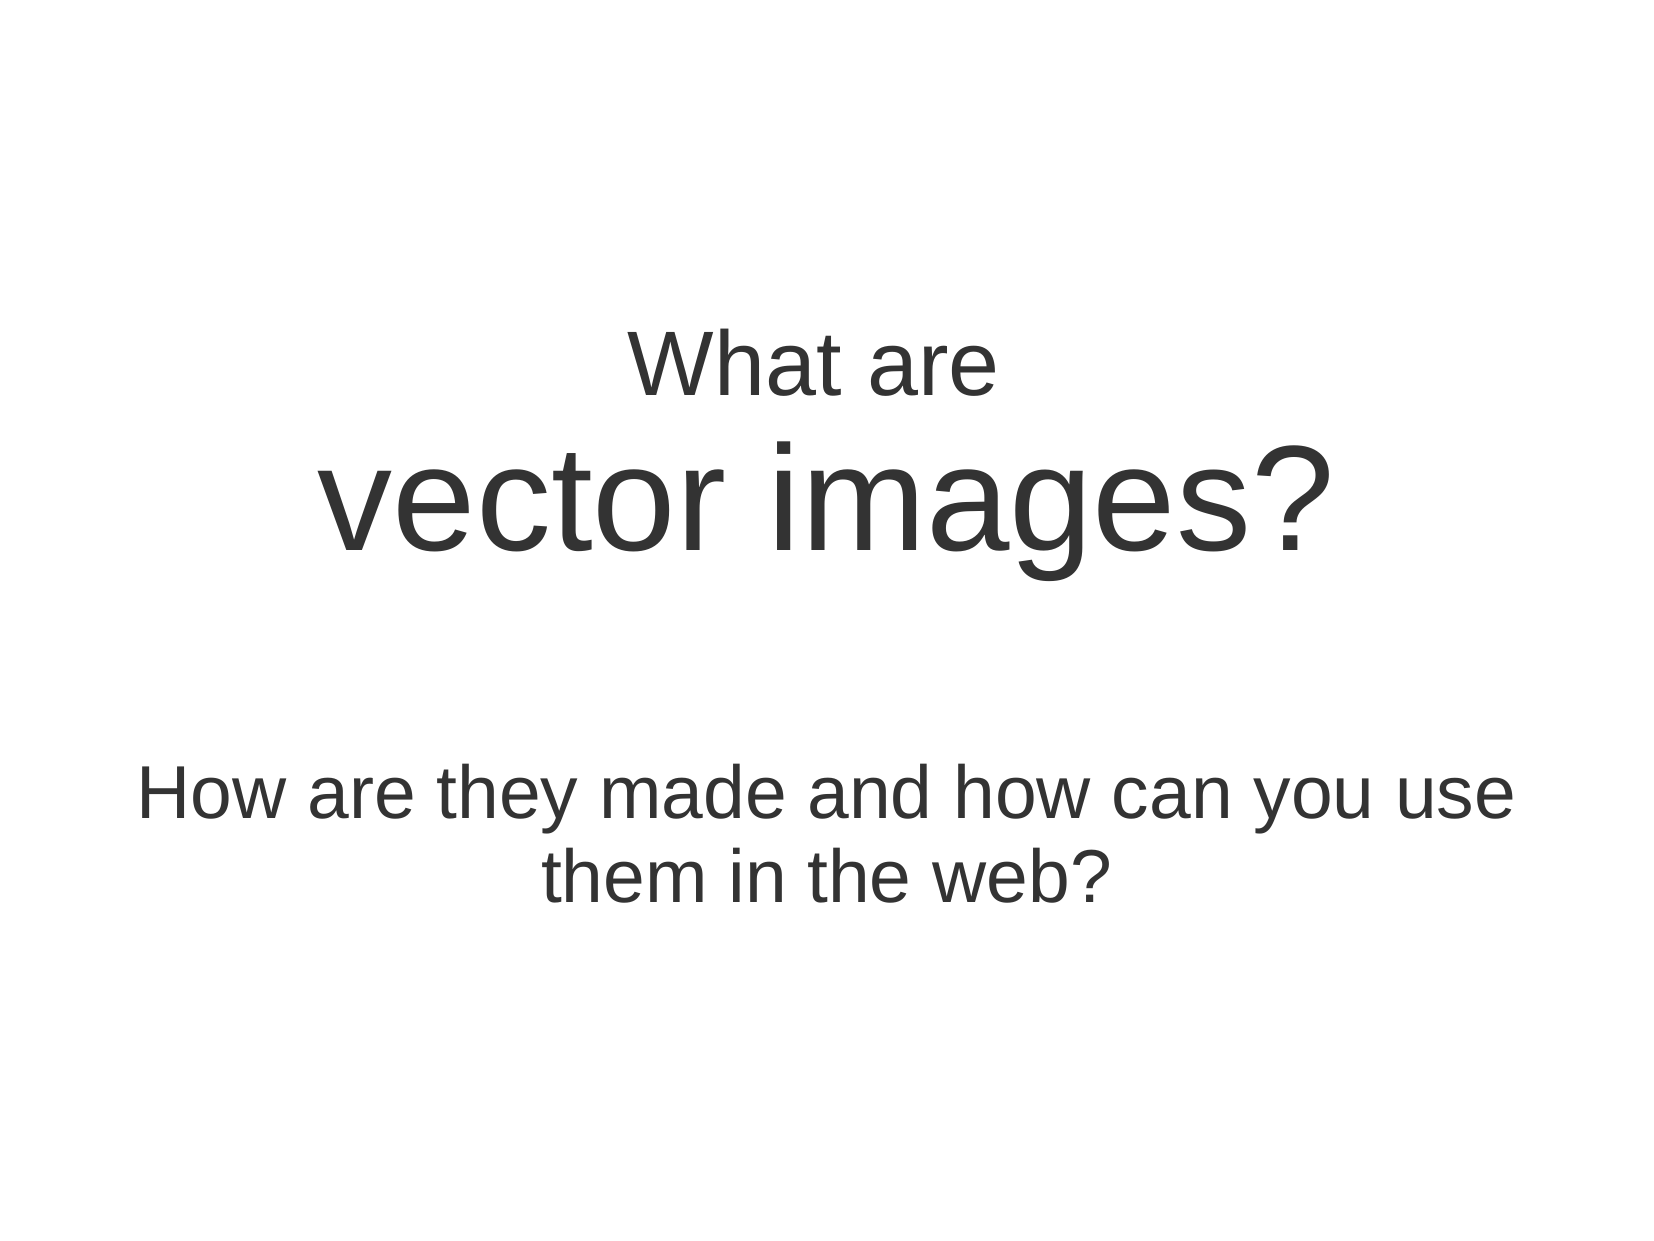

# What are
vector images?
How are they made and how can you use them in the web?